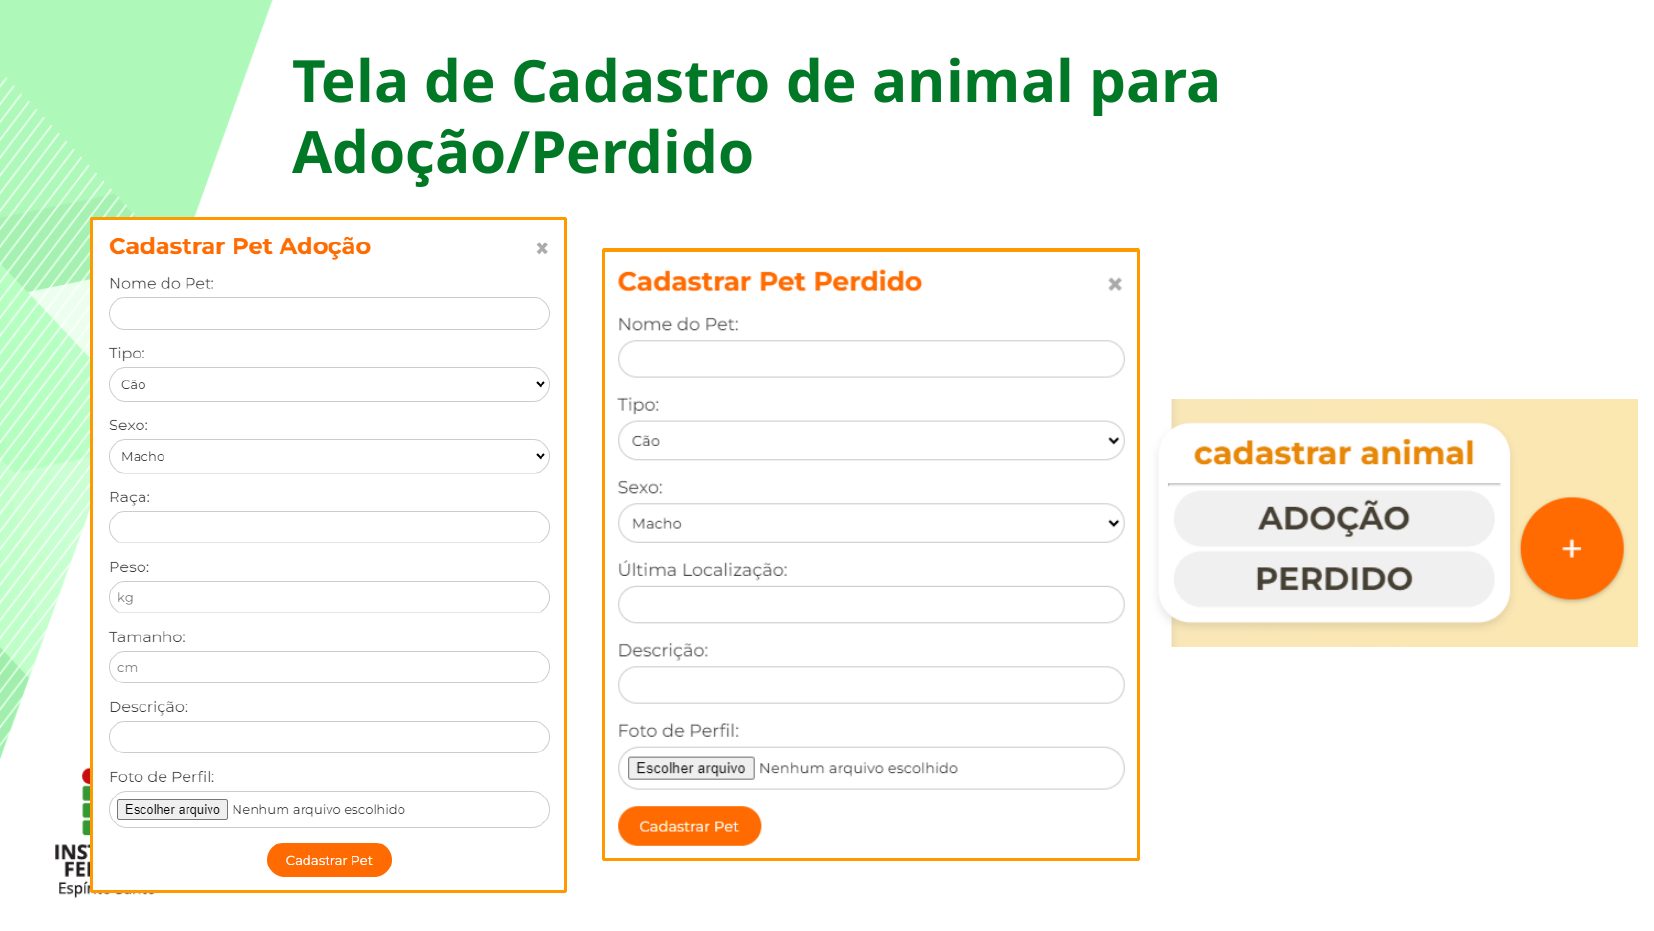

Tela de Cadastro de animal para Adoção/Perdido